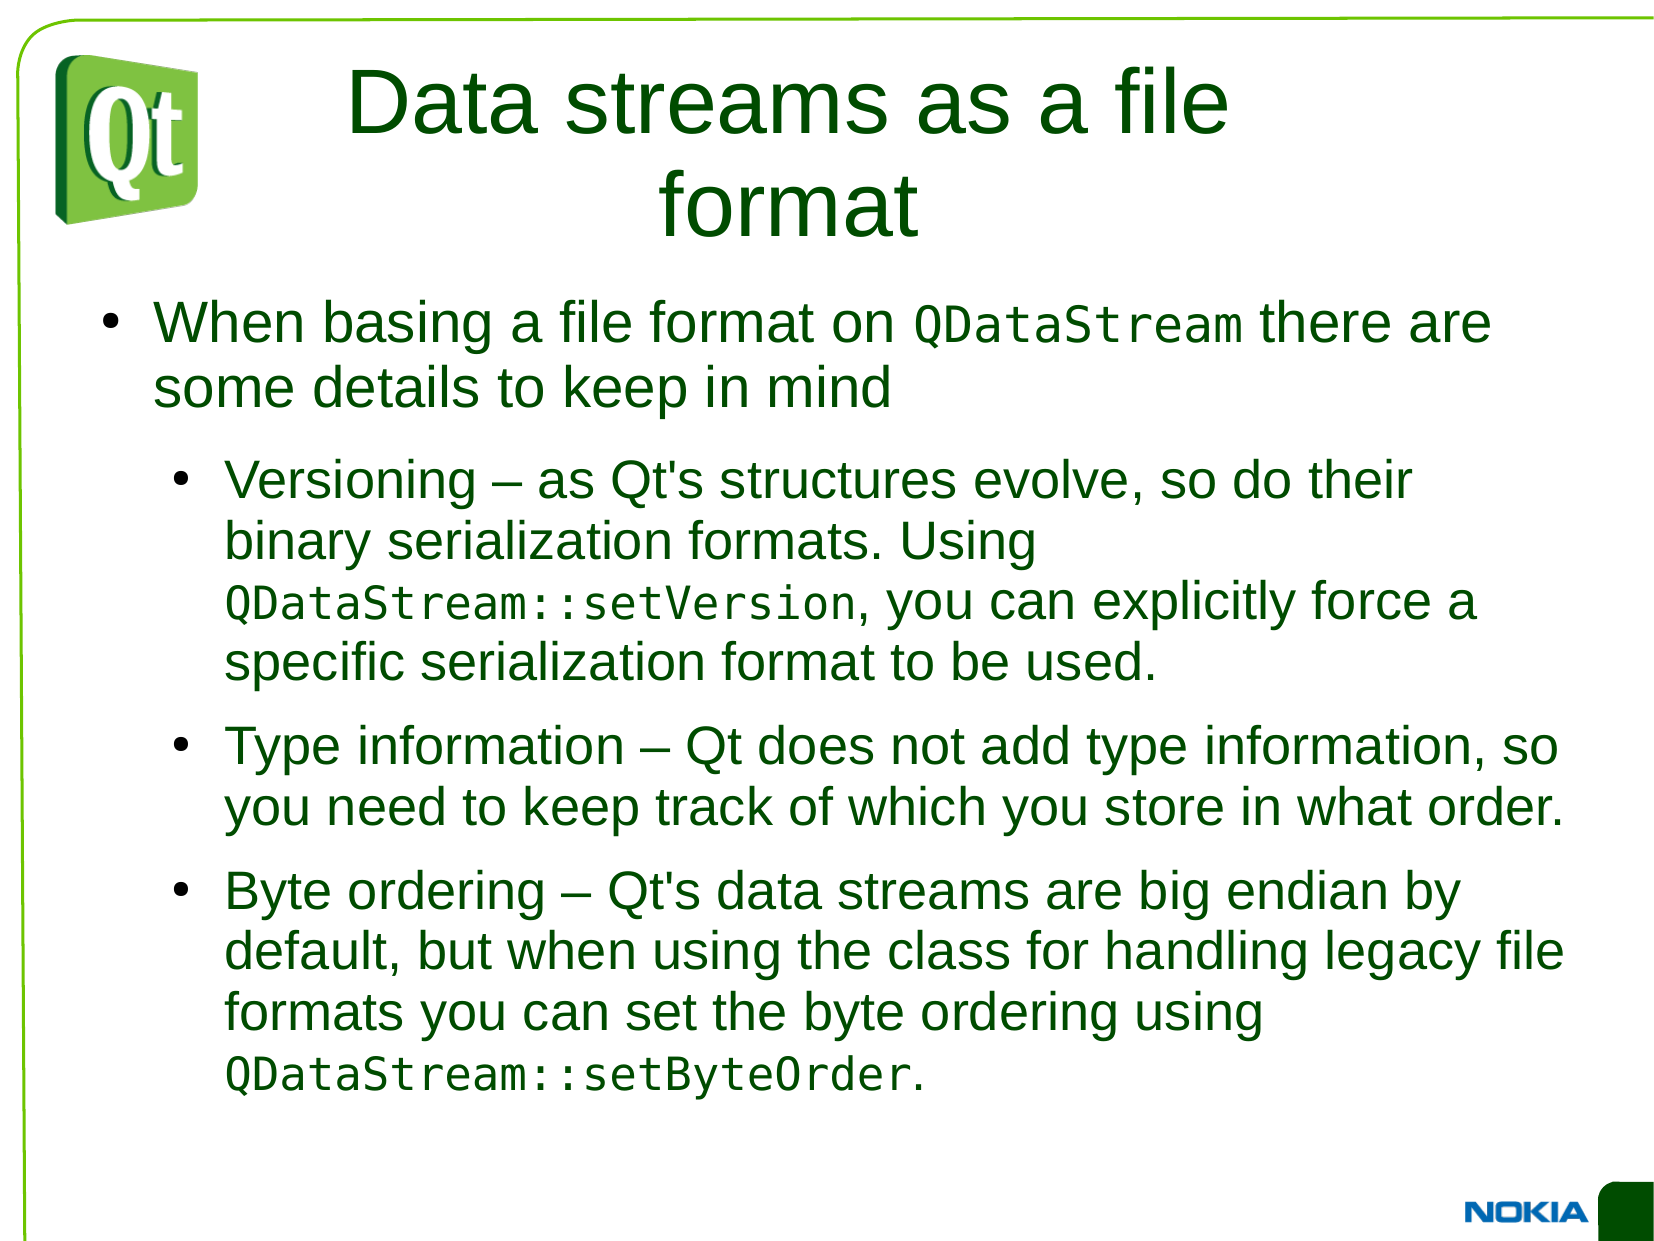

# Data streams as a file format
When basing a file format on QDataStream there are some details to keep in mind
Versioning – as Qt's structures evolve, so do their binary serialization formats. Using QDataStream::setVersion, you can explicitly force a specific serialization format to be used.
Type information – Qt does not add type information, so you need to keep track of which you store in what order.
Byte ordering – Qt's data streams are big endian by default, but when using the class for handling legacy file formats you can set the byte ordering using QDataStream::setByteOrder.